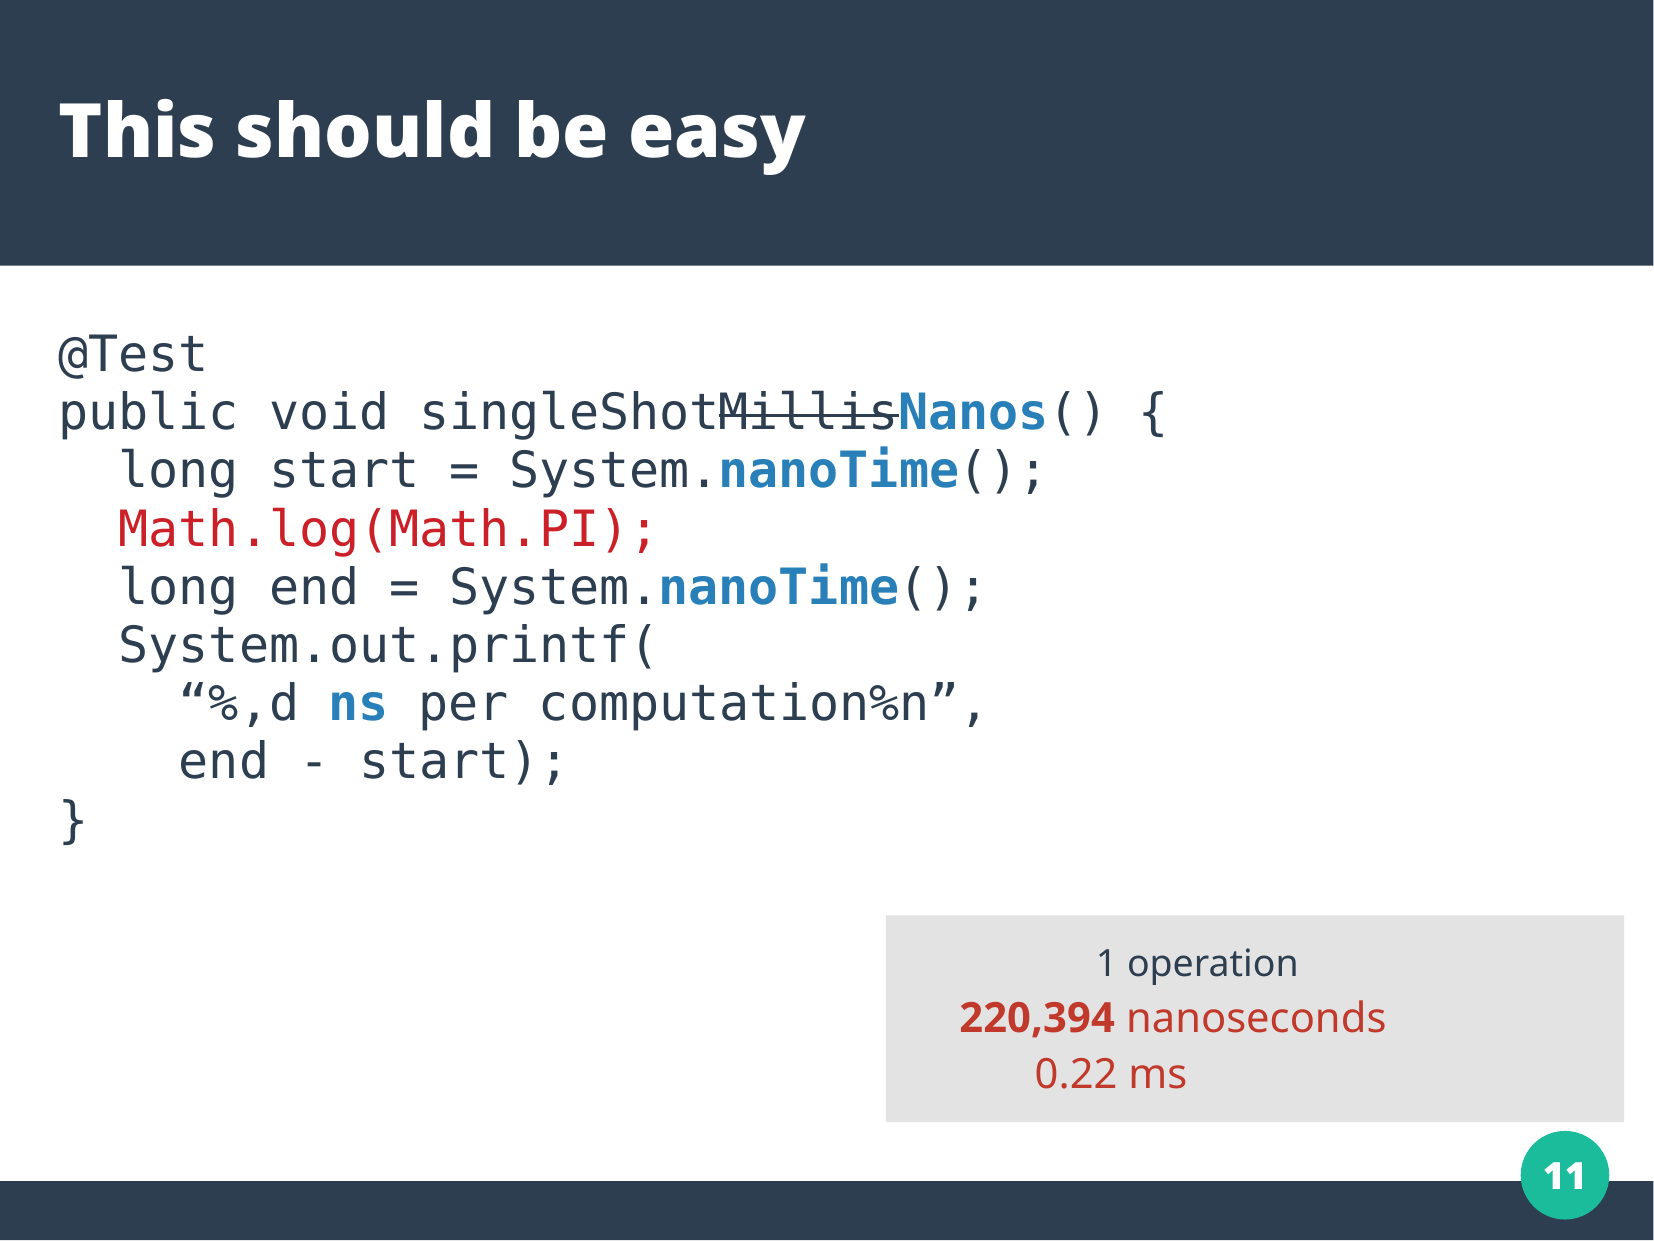

# This should be easy
@Test
public void singleShotMillisNanos() {
 long start = System.nanoTime();
 Math.log(Math.PI);
 long end = System.nanoTime();
 System.out.printf(
 “%,d ns per computation%n”,
 end - start);
}
 1 operation
220,394 nanoseconds
 0.22 ms
11